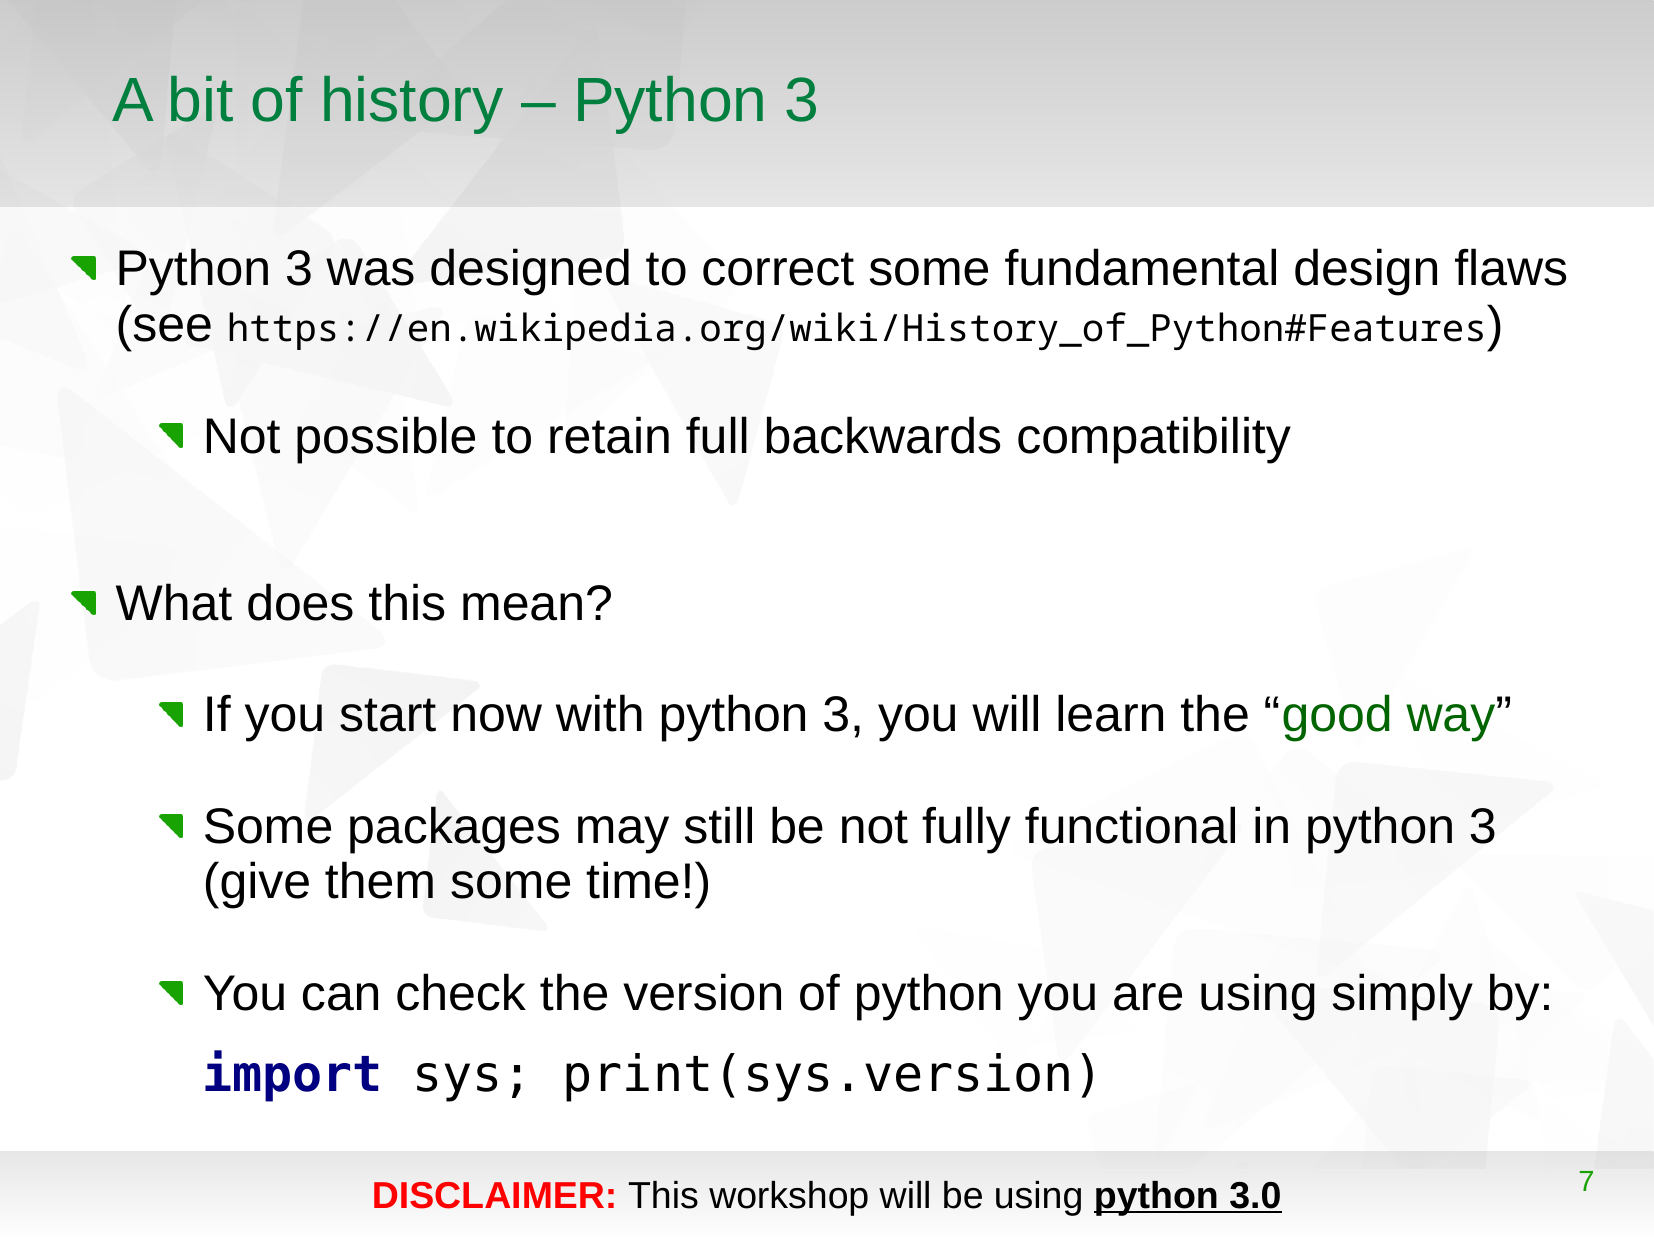

A bit of history – Python 3
Python 3 was designed to correct some fundamental design flaws
(see https://en.wikipedia.org/wiki/History_of_Python#Features)
Not possible to retain full backwards compatibility
What does this mean?
If you start now with python 3, you will learn the “good way”
Some packages may still be not fully functional in python 3 (give them some time!)
You can check the version of python you are using simply by:
import sys; print(sys.version)
DISCLAIMER: This workshop will be using python 3.0
7